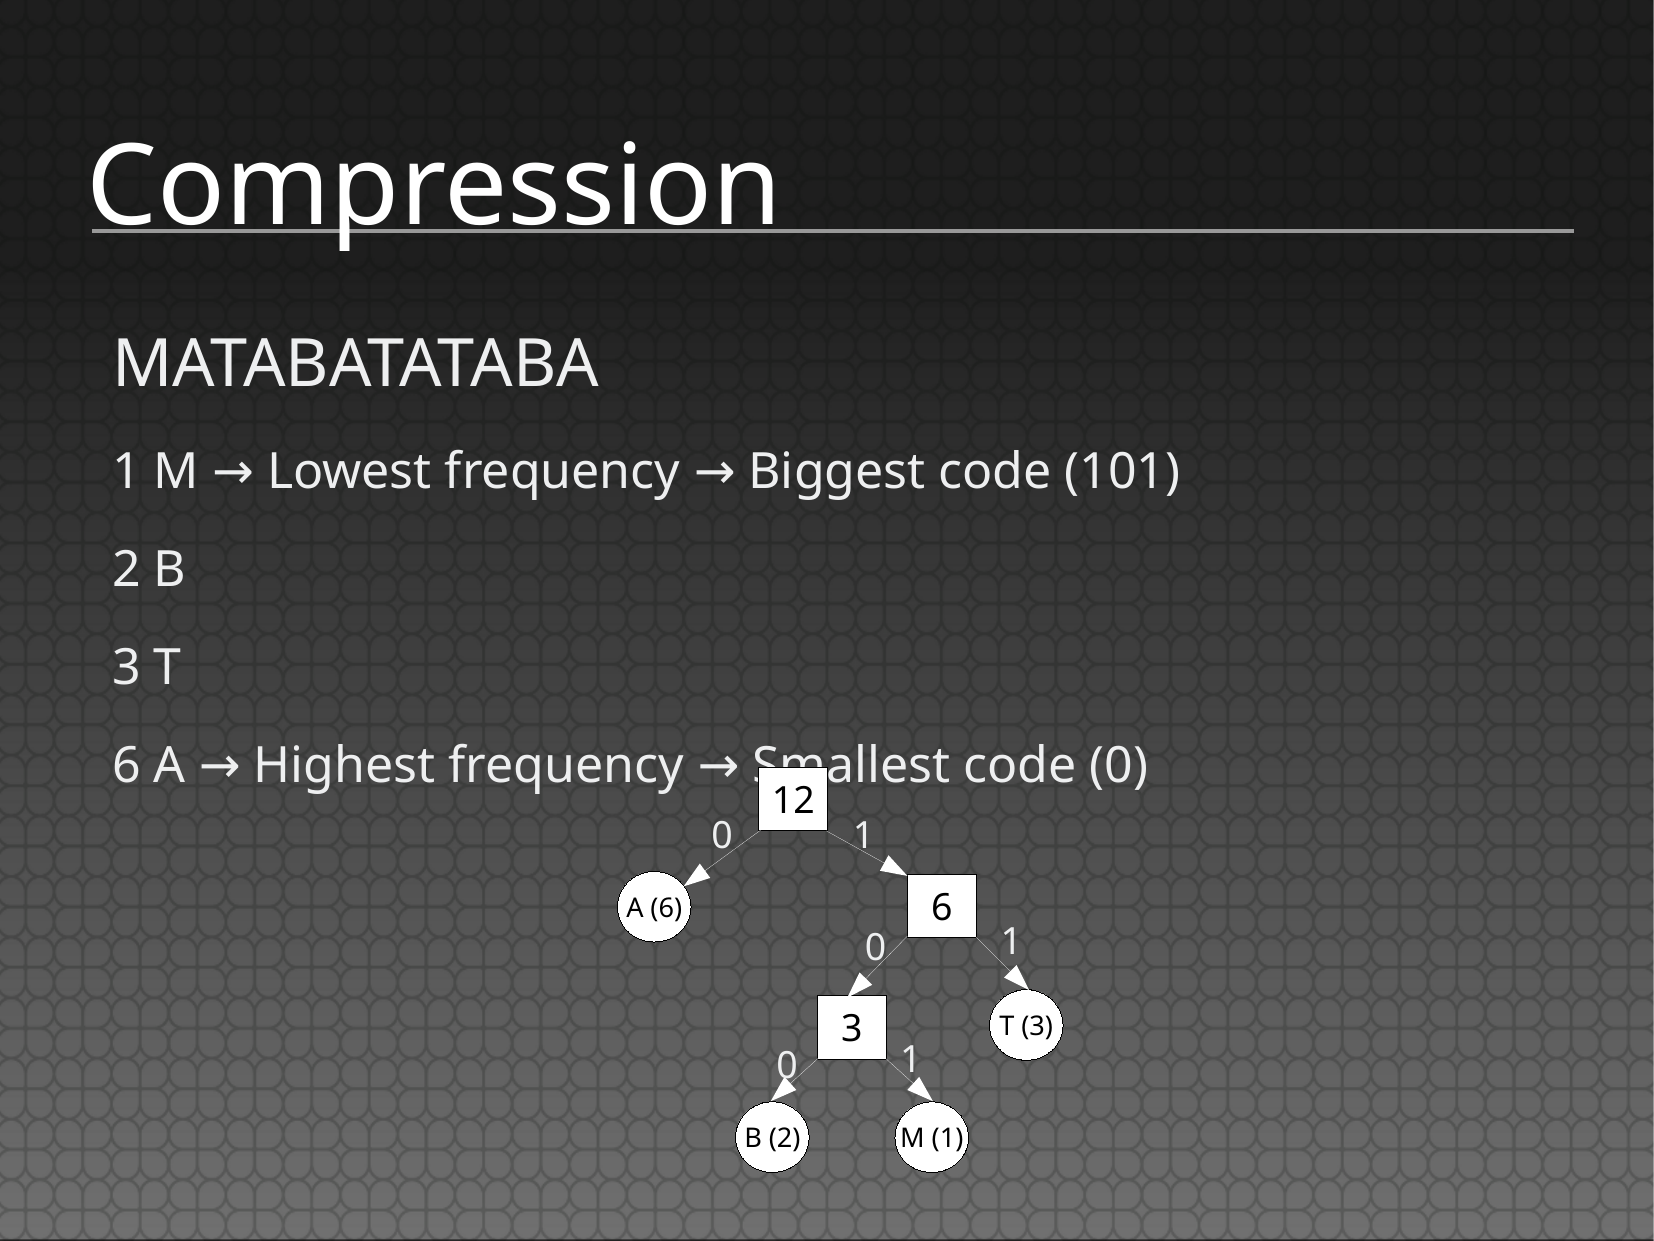

# Compression
MATABATATABA
1 M → Lowest frequency → Biggest code (101)
2 B
3 T
6 A → Highest frequency → Smallest code (0)
12
0
1
A (6)
6
1
0
T (3)
3
1
0
B (2)
M (1)